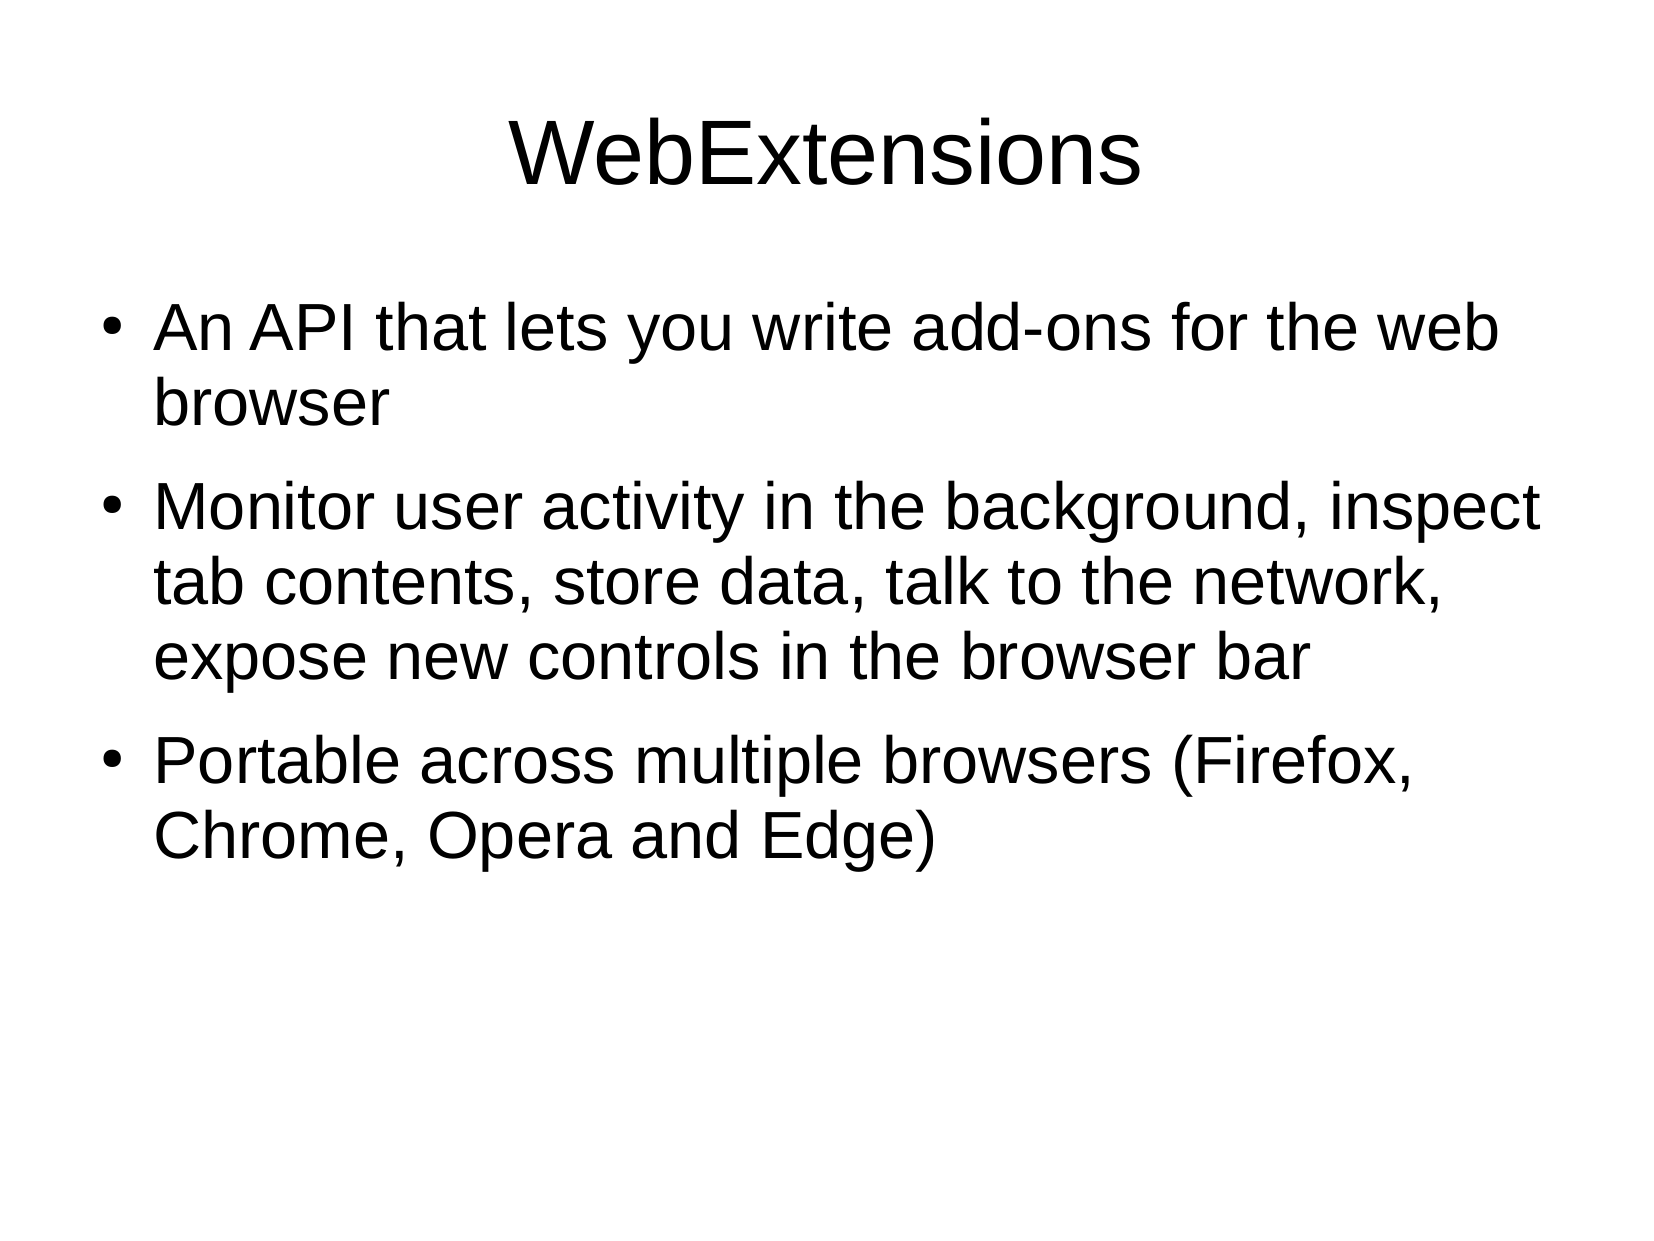

# WebExtensions
An API that lets you write add-ons for the web browser
Monitor user activity in the background, inspect tab contents, store data, talk to the network, expose new controls in the browser bar
Portable across multiple browsers (Firefox, Chrome, Opera and Edge)